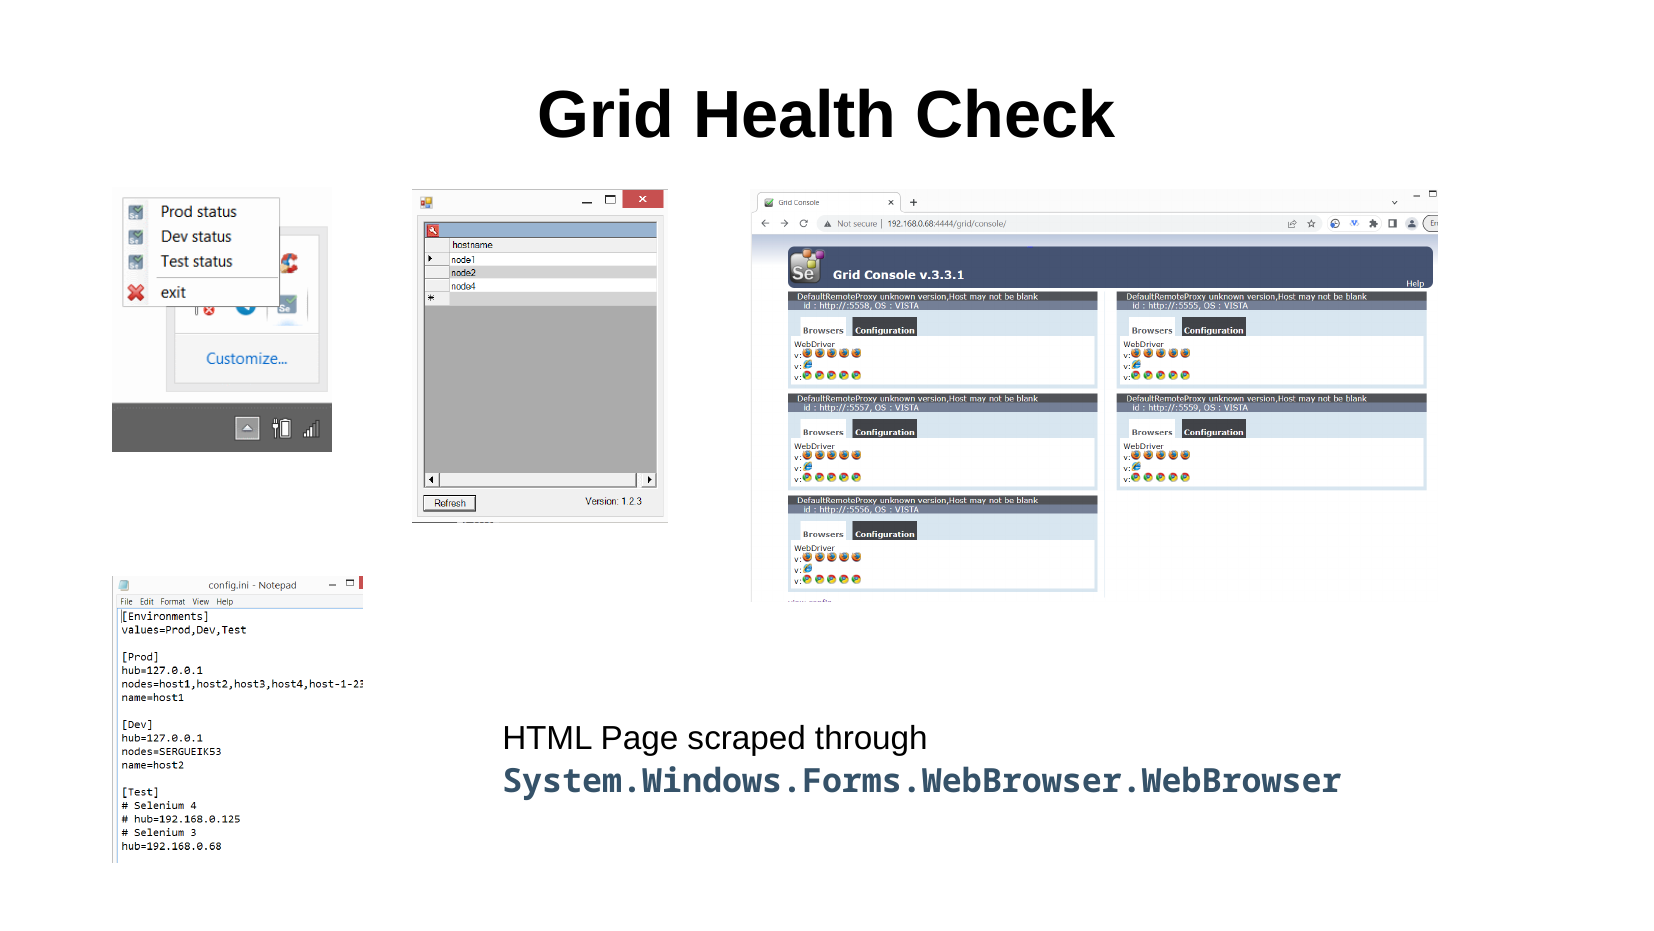

# Grid Health Check
HTML Page scraped through
System.Windows.Forms.WebBrowser.WebBrowser